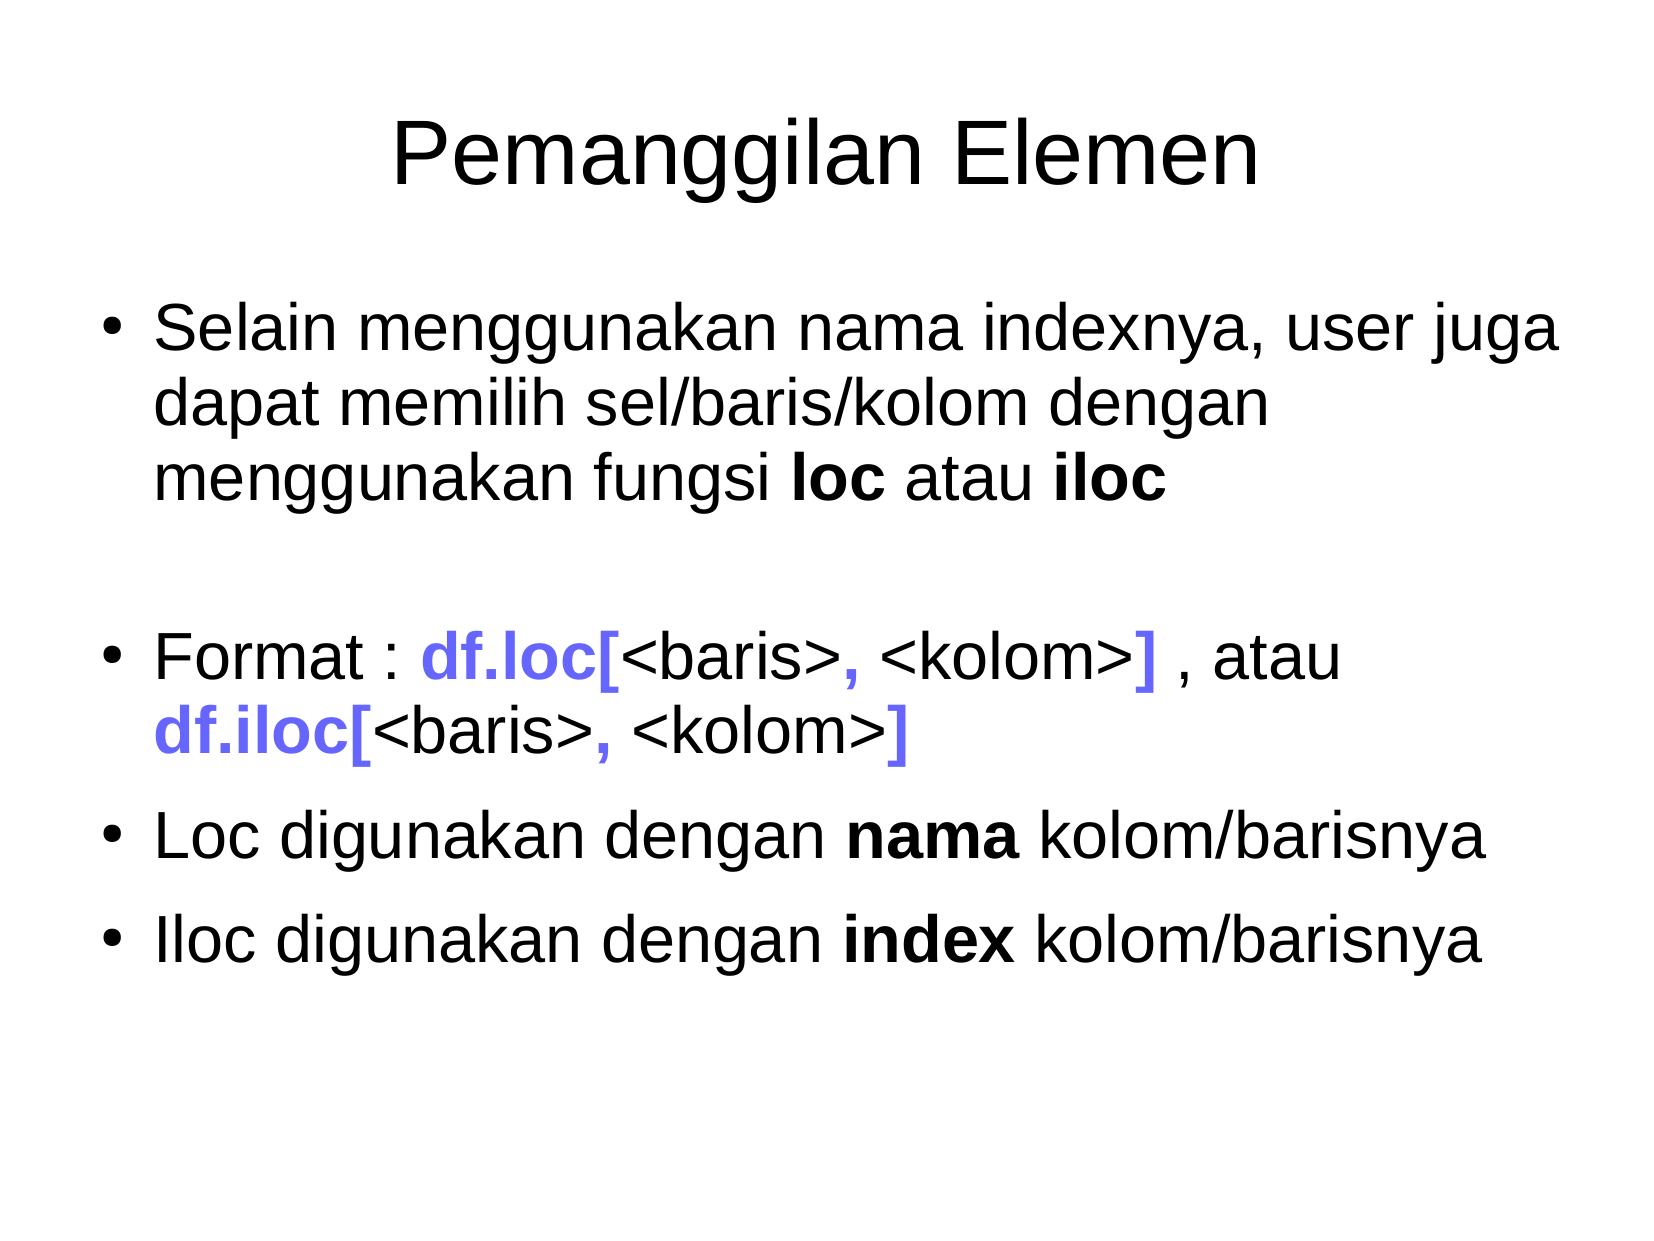

# Pemanggilan Elemen
Selain menggunakan nama indexnya, user juga dapat memilih sel/baris/kolom dengan menggunakan fungsi loc atau iloc
Format : df.loc[<baris>, <kolom>] , atau
df.iloc[<baris>, <kolom>]
Loc digunakan dengan nama kolom/barisnya
Iloc digunakan dengan index kolom/barisnya